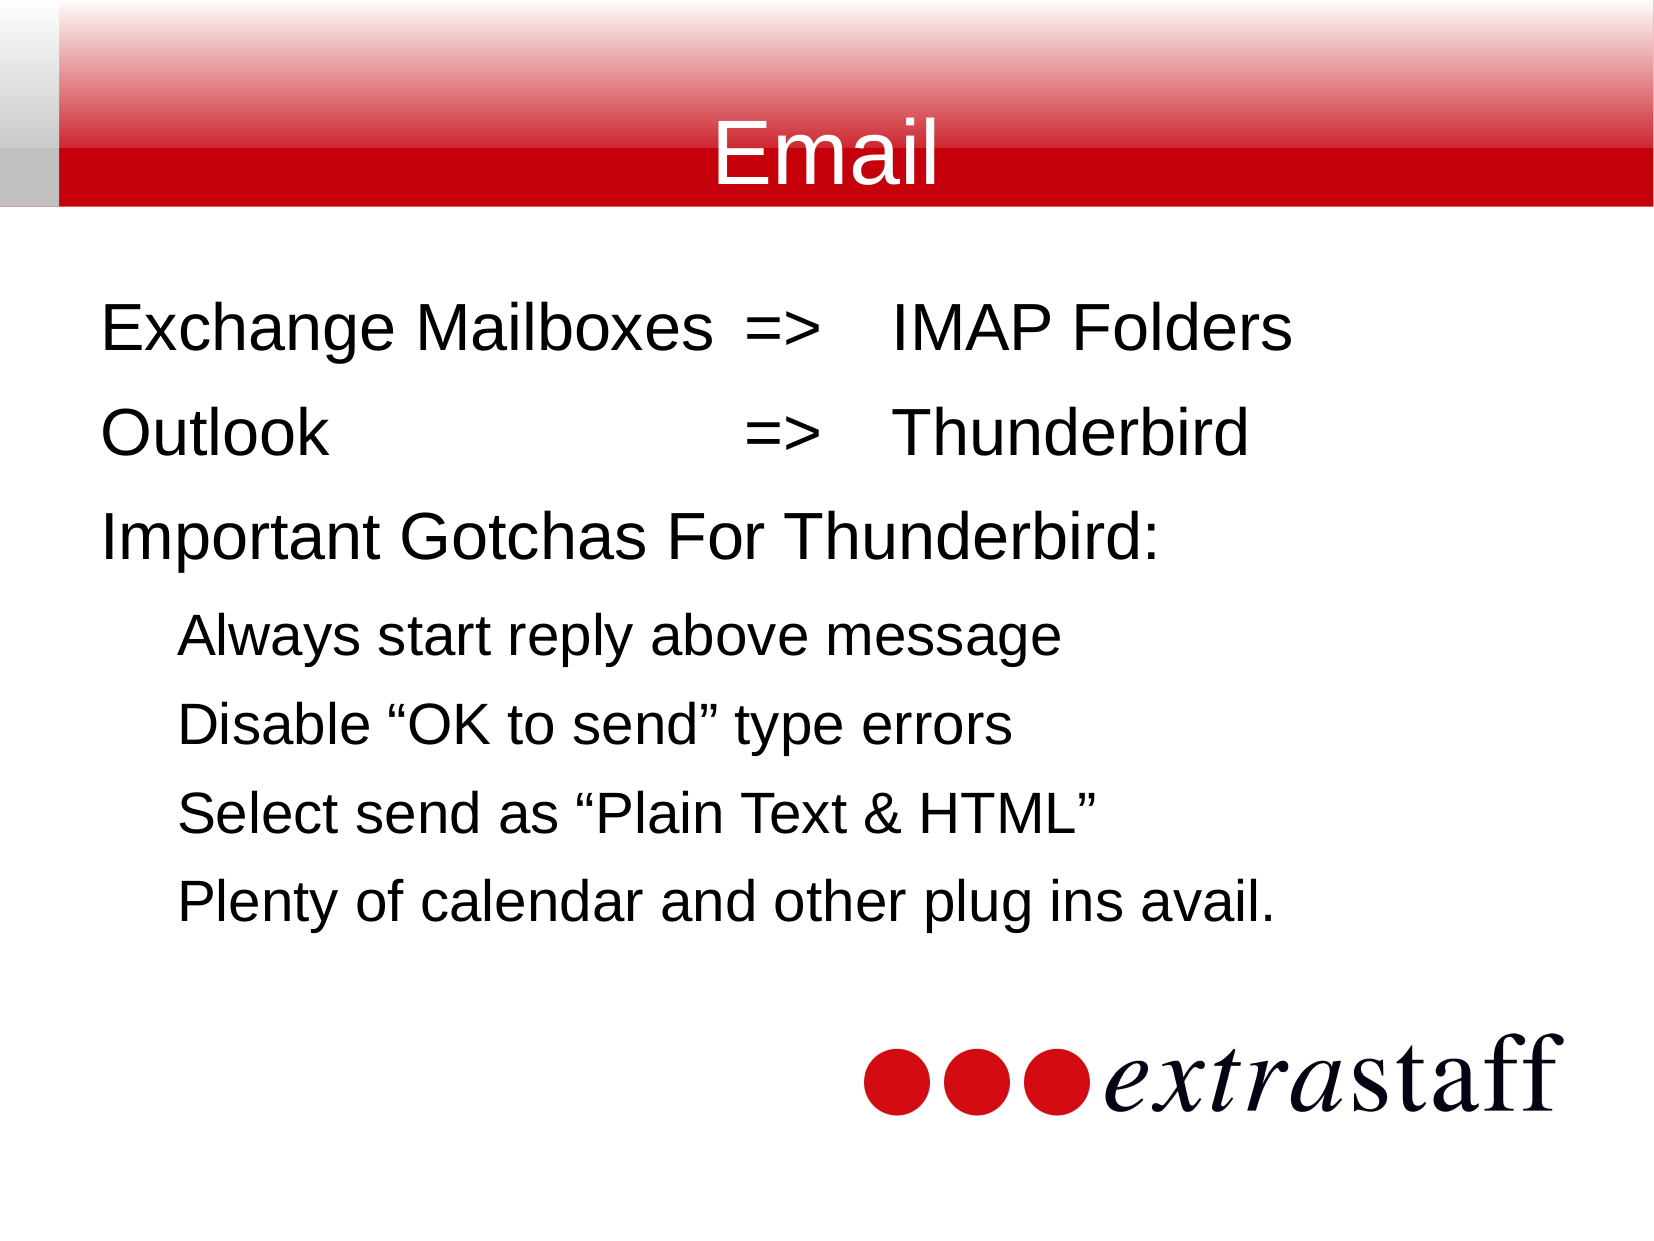

# Email
Exchange Mailboxes 	=> 	IMAP Folders
Outlook 						=> 	Thunderbird
Important Gotchas For Thunderbird:
Always start reply above message
Disable “OK to send” type errors
Select send as “Plain Text & HTML”
Plenty of calendar and other plug ins avail.